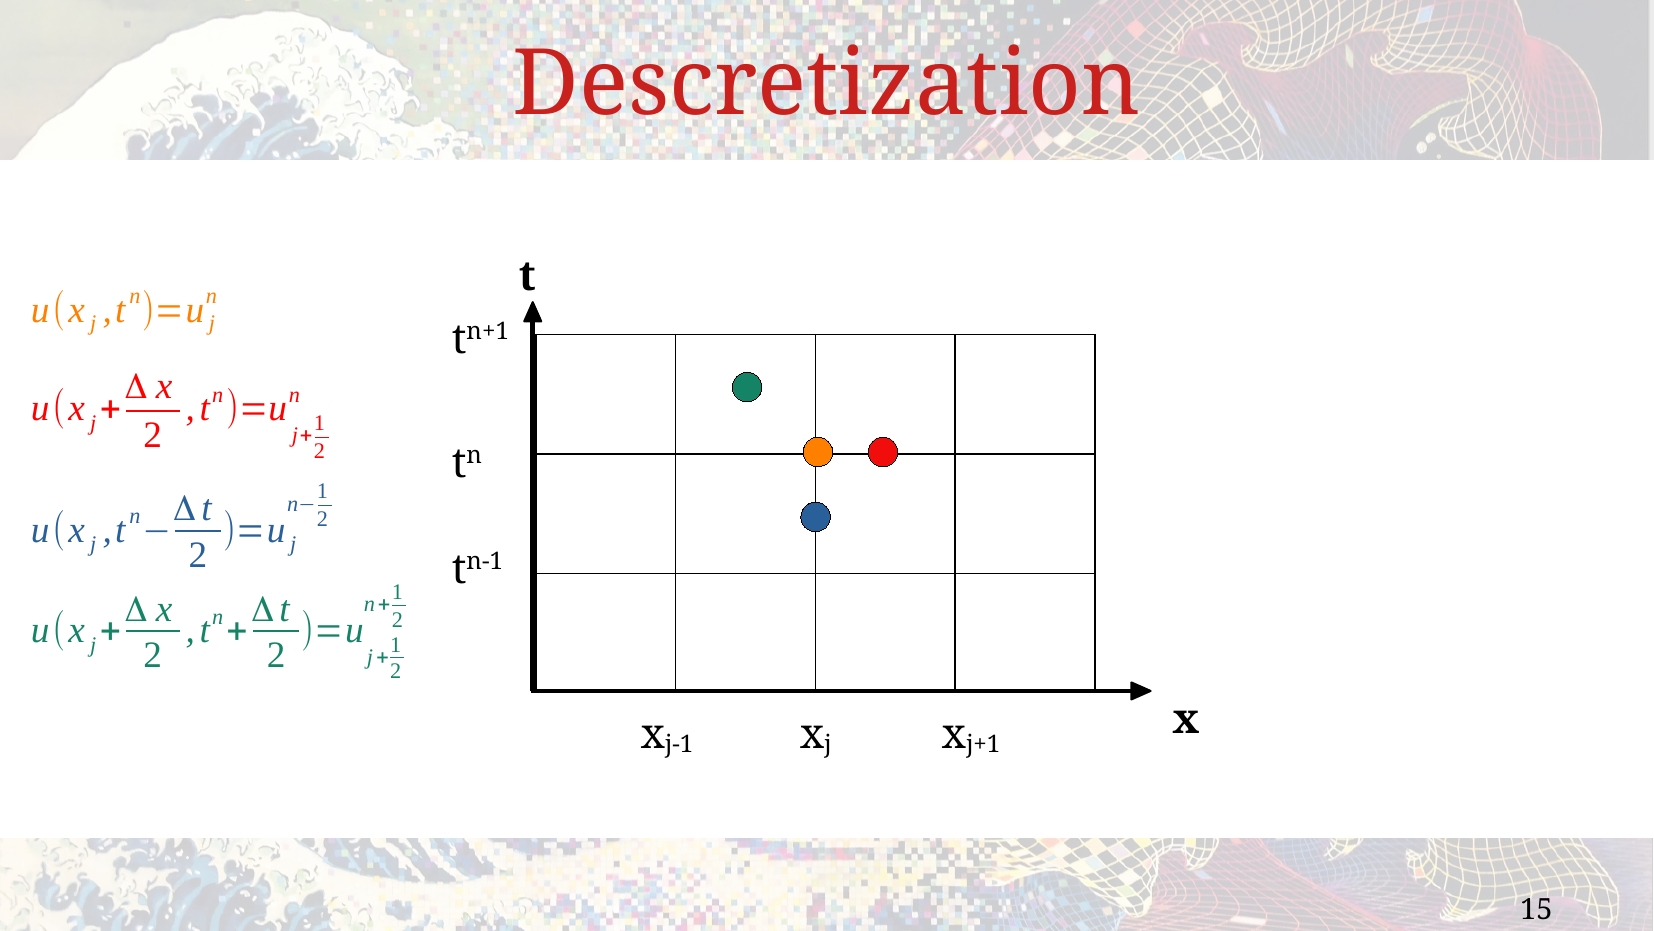

# Descretization
t
tn+1
| | | | |
| --- | --- | --- | --- |
| | | | |
| | | | |
tn
tn-1
x
xj-1
xj
xj+1